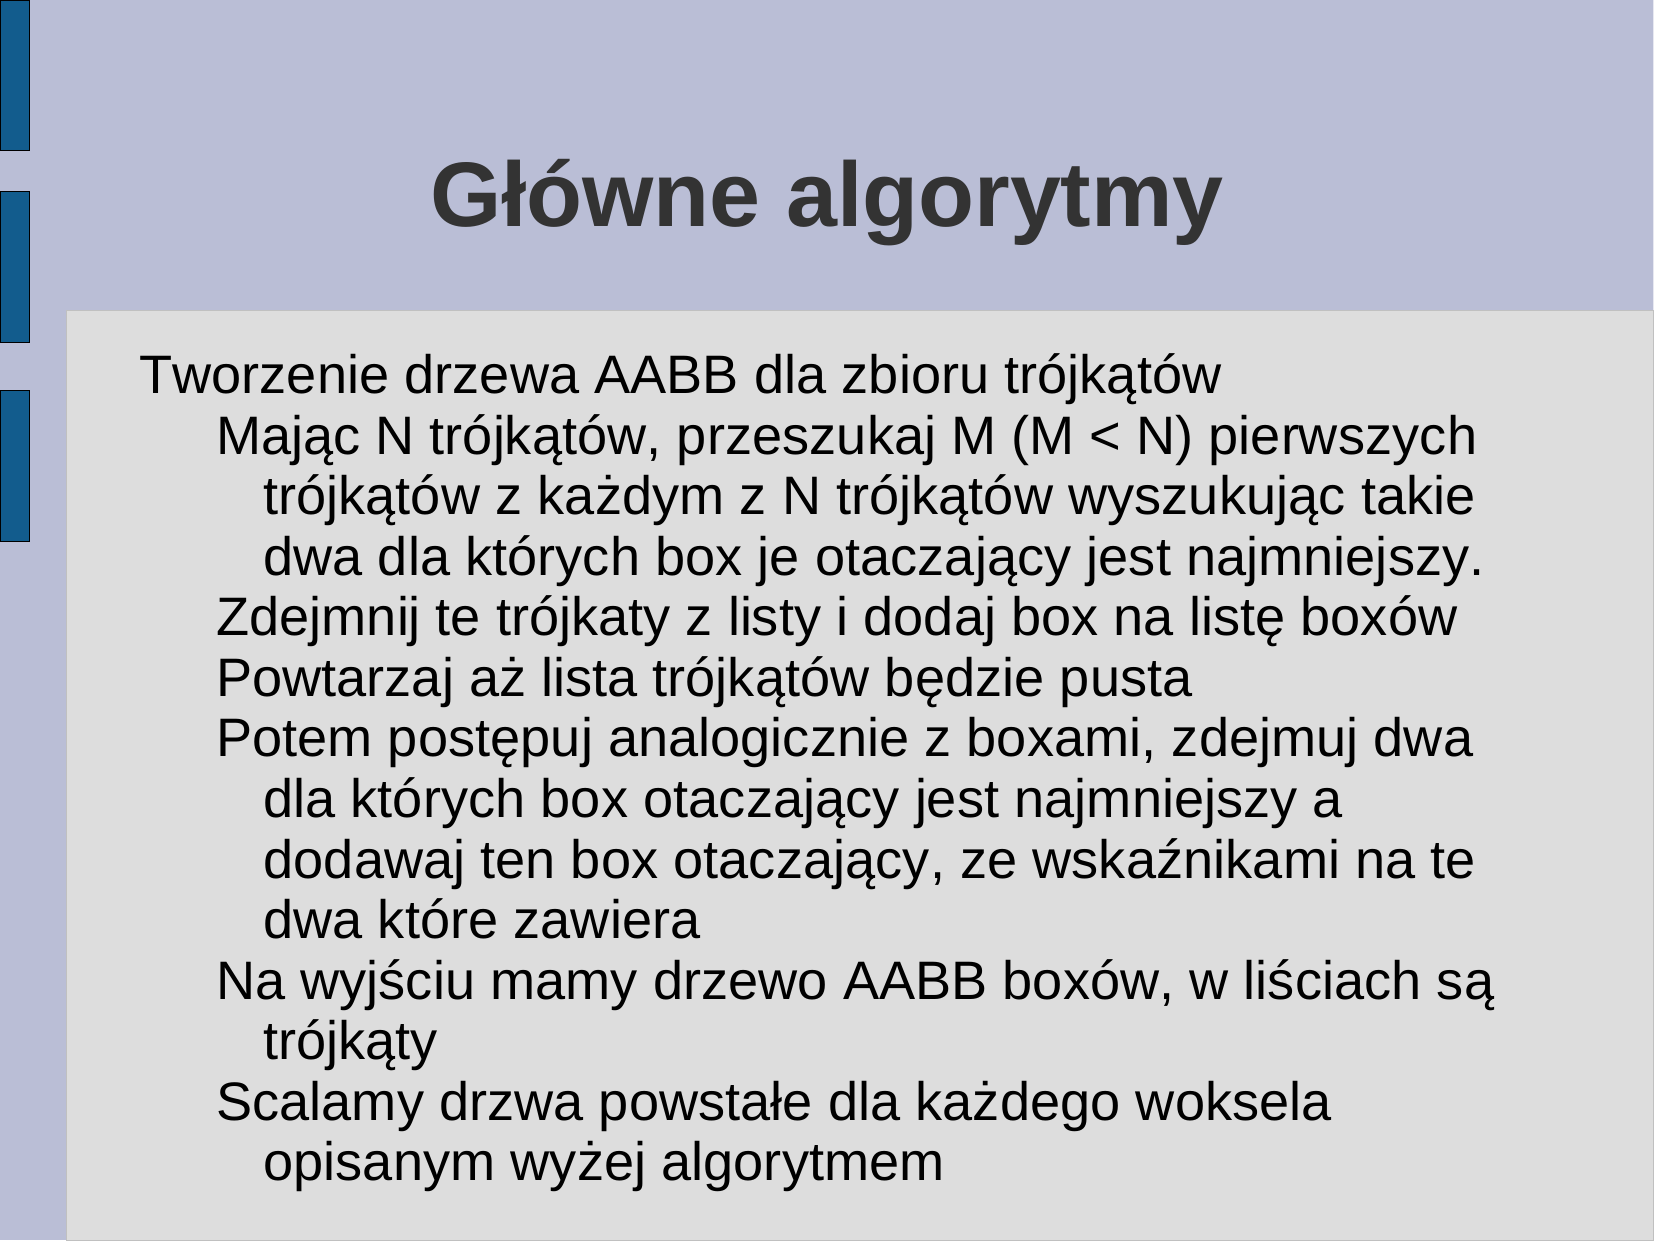

# Główne algorytmy
Tworzenie drzewa AABB dla zbioru trójkątów
Mając N trójkątów, przeszukaj M (M < N) pierwszych trójkątów z każdym z N trójkątów wyszukując takie dwa dla których box je otaczający jest najmniejszy.
Zdejmnij te trójkaty z listy i dodaj box na listę boxów
Powtarzaj aż lista trójkątów będzie pusta
Potem postępuj analogicznie z boxami, zdejmuj dwa dla których box otaczający jest najmniejszy a dodawaj ten box otaczający, ze wskaźnikami na te dwa które zawiera
Na wyjściu mamy drzewo AABB boxów, w liściach są trójkąty
Scalamy drzwa powstałe dla każdego woksela opisanym wyżej algorytmem